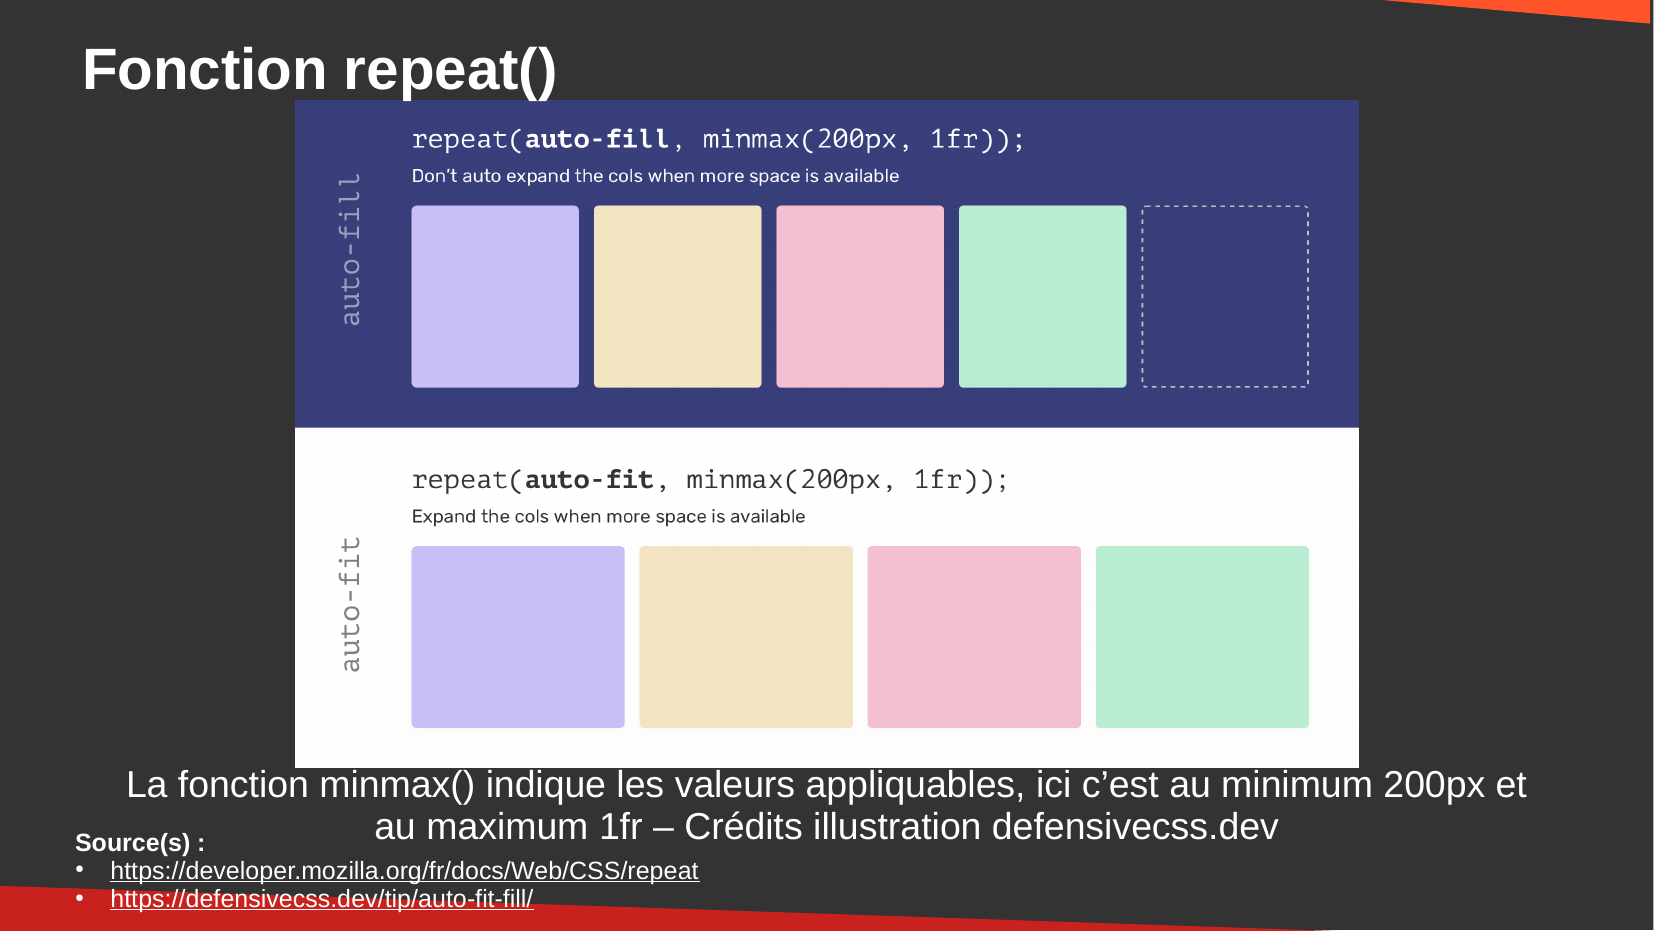

# Fonction repeat()
La fonction minmax() indique les valeurs appliquables, ici c’est au minimum 200px et au maximum 1fr – Crédits illustration defensivecss.dev
Source(s) :
https://developer.mozilla.org/fr/docs/Web/CSS/repeat
https://defensivecss.dev/tip/auto-fit-fill/